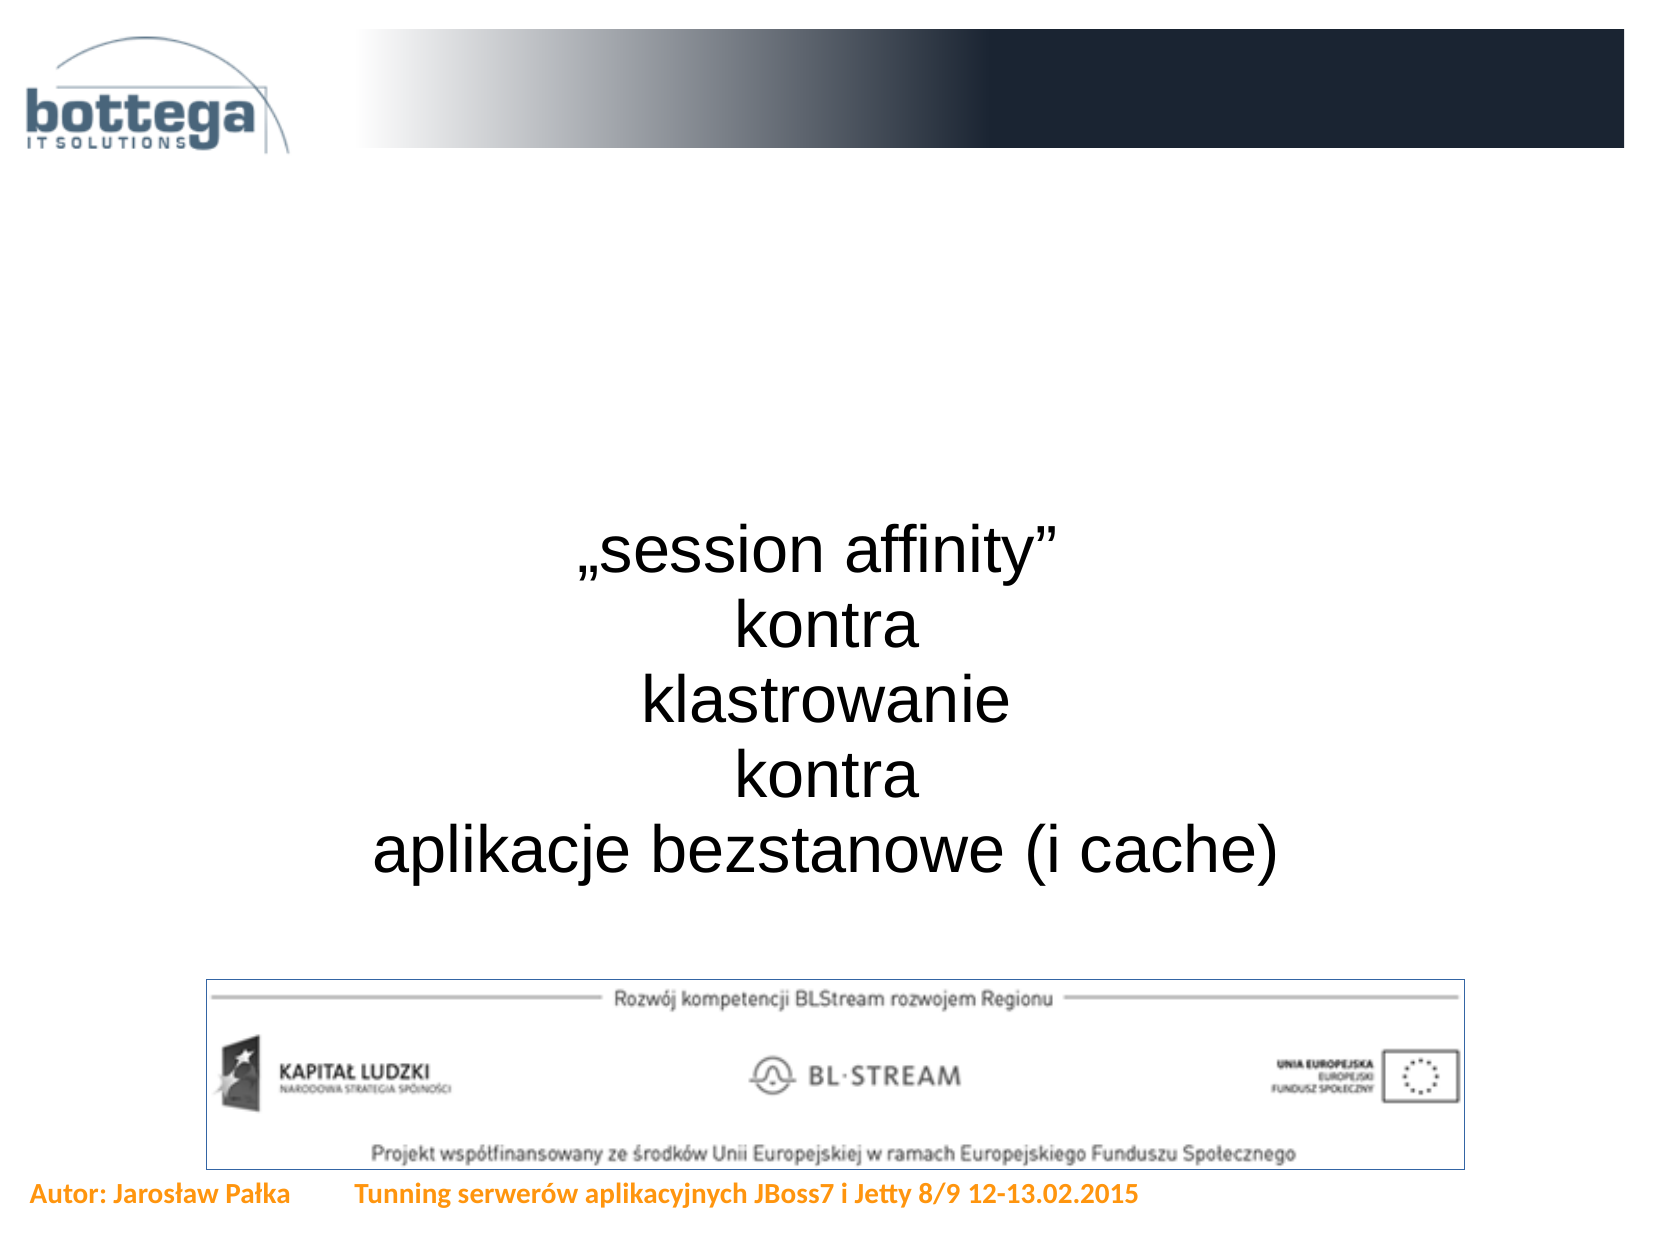

# „session affinity”
kontra
klastrowanie
kontra
aplikacje bezstanowe (i cache)